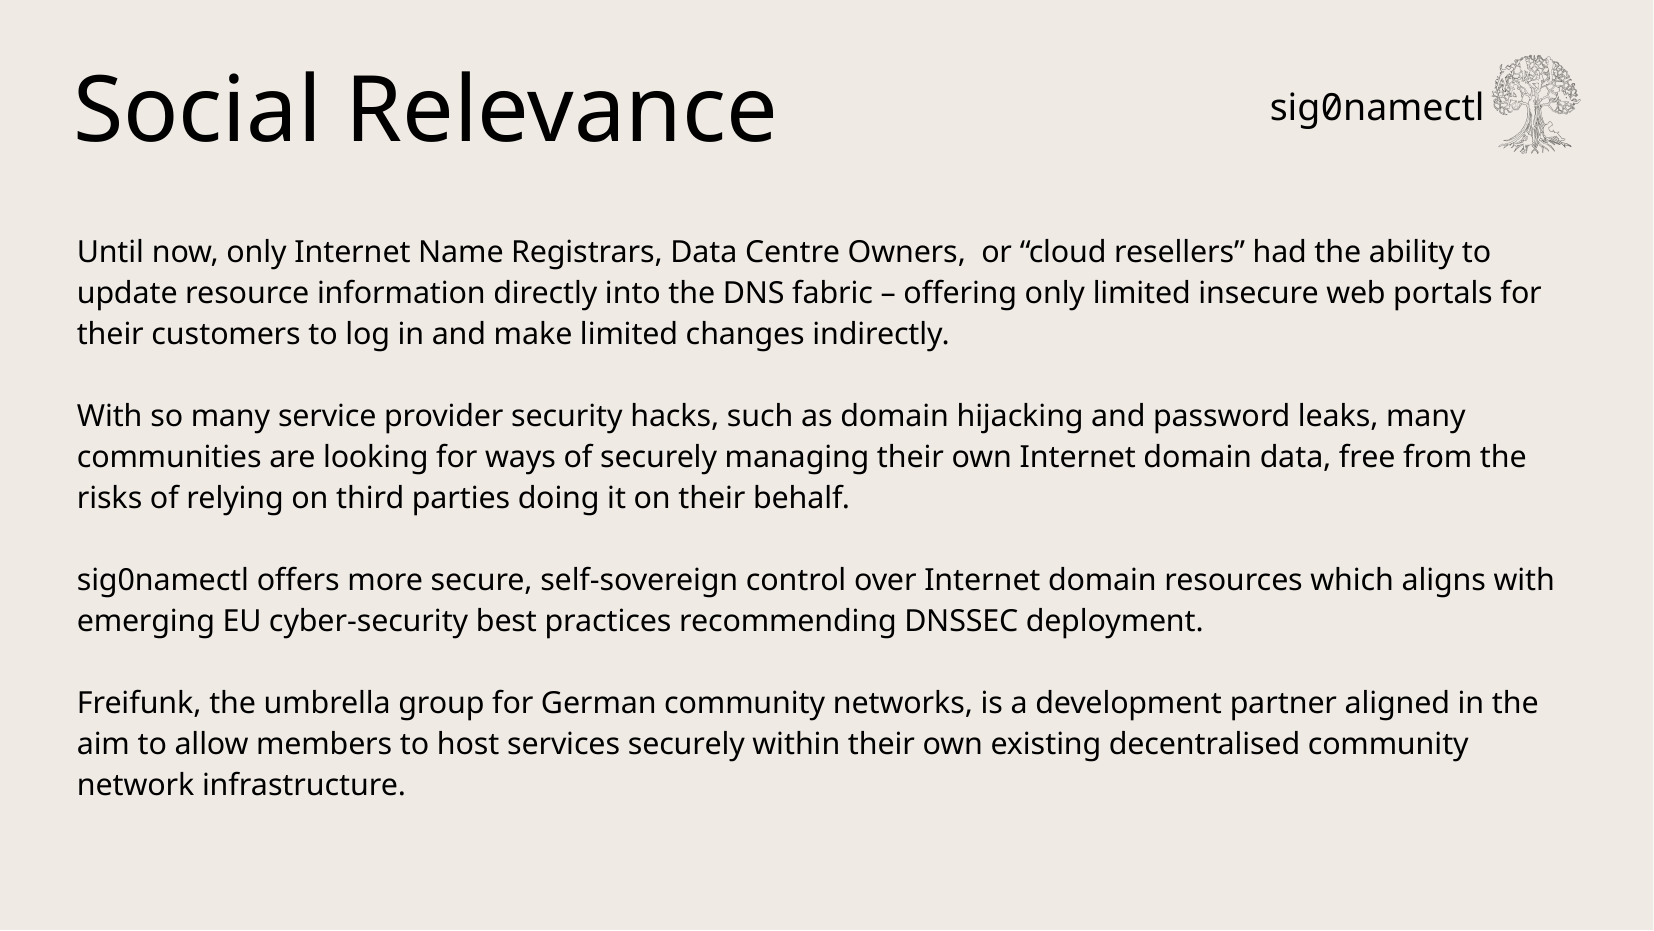

# Social Relevance
sig0namectl
Until now, only Internet Name Registrars, Data Centre Owners, or “cloud resellers” had the ability to update resource information directly into the DNS fabric – offering only limited insecure web portals for their customers to log in and make limited changes indirectly.
With so many service provider security hacks, such as domain hijacking and password leaks, many communities are looking for ways of securely managing their own Internet domain data, free from the risks of relying on third parties doing it on their behalf.
sig0namectl offers more secure, self-sovereign control over Internet domain resources which aligns with emerging EU cyber-security best practices recommending DNSSEC deployment.
Freifunk, the umbrella group for German community networks, is a development partner aligned in the aim to allow members to host services securely within their own existing decentralised community network infrastructure.